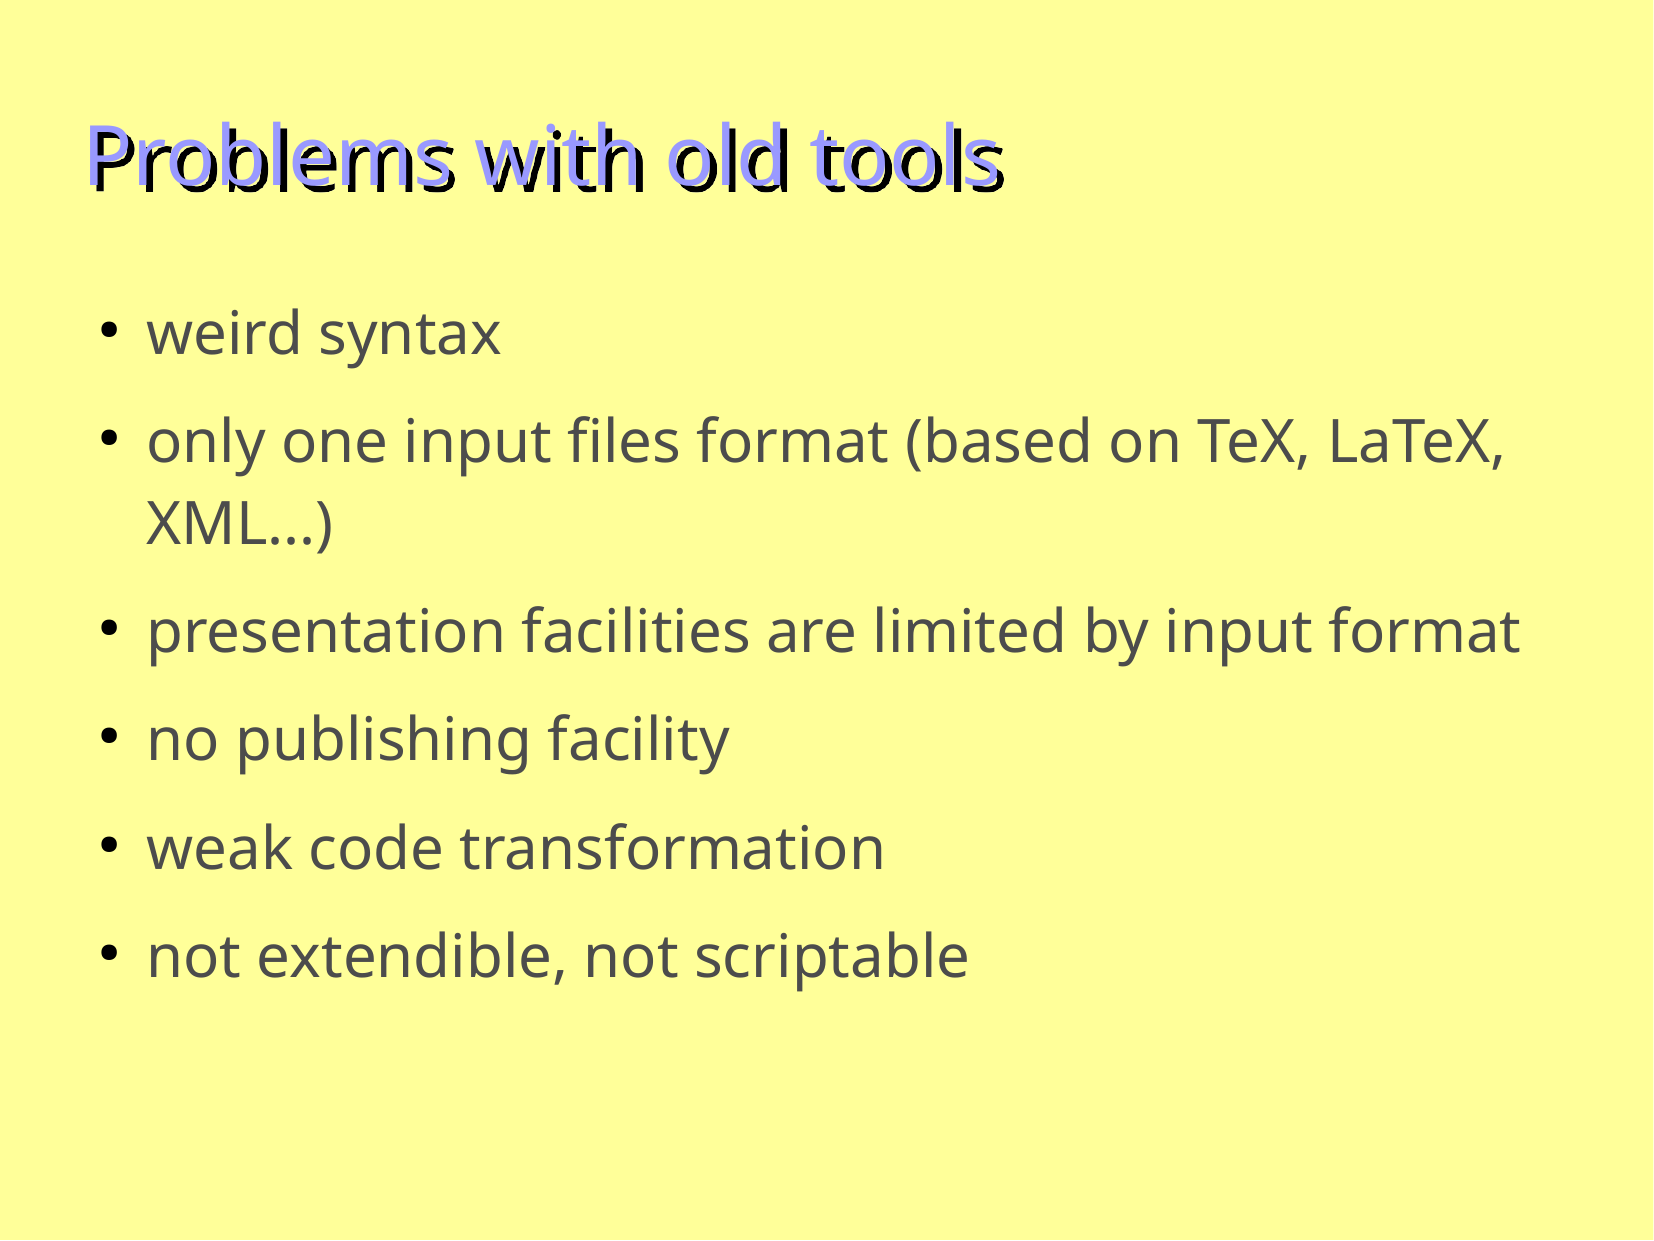

# Problems with old tools
weird syntax
only one input files format (based on TeX, LaTeX, XML...)
presentation facilities are limited by input format
no publishing facility
weak code transformation
not extendible, not scriptable